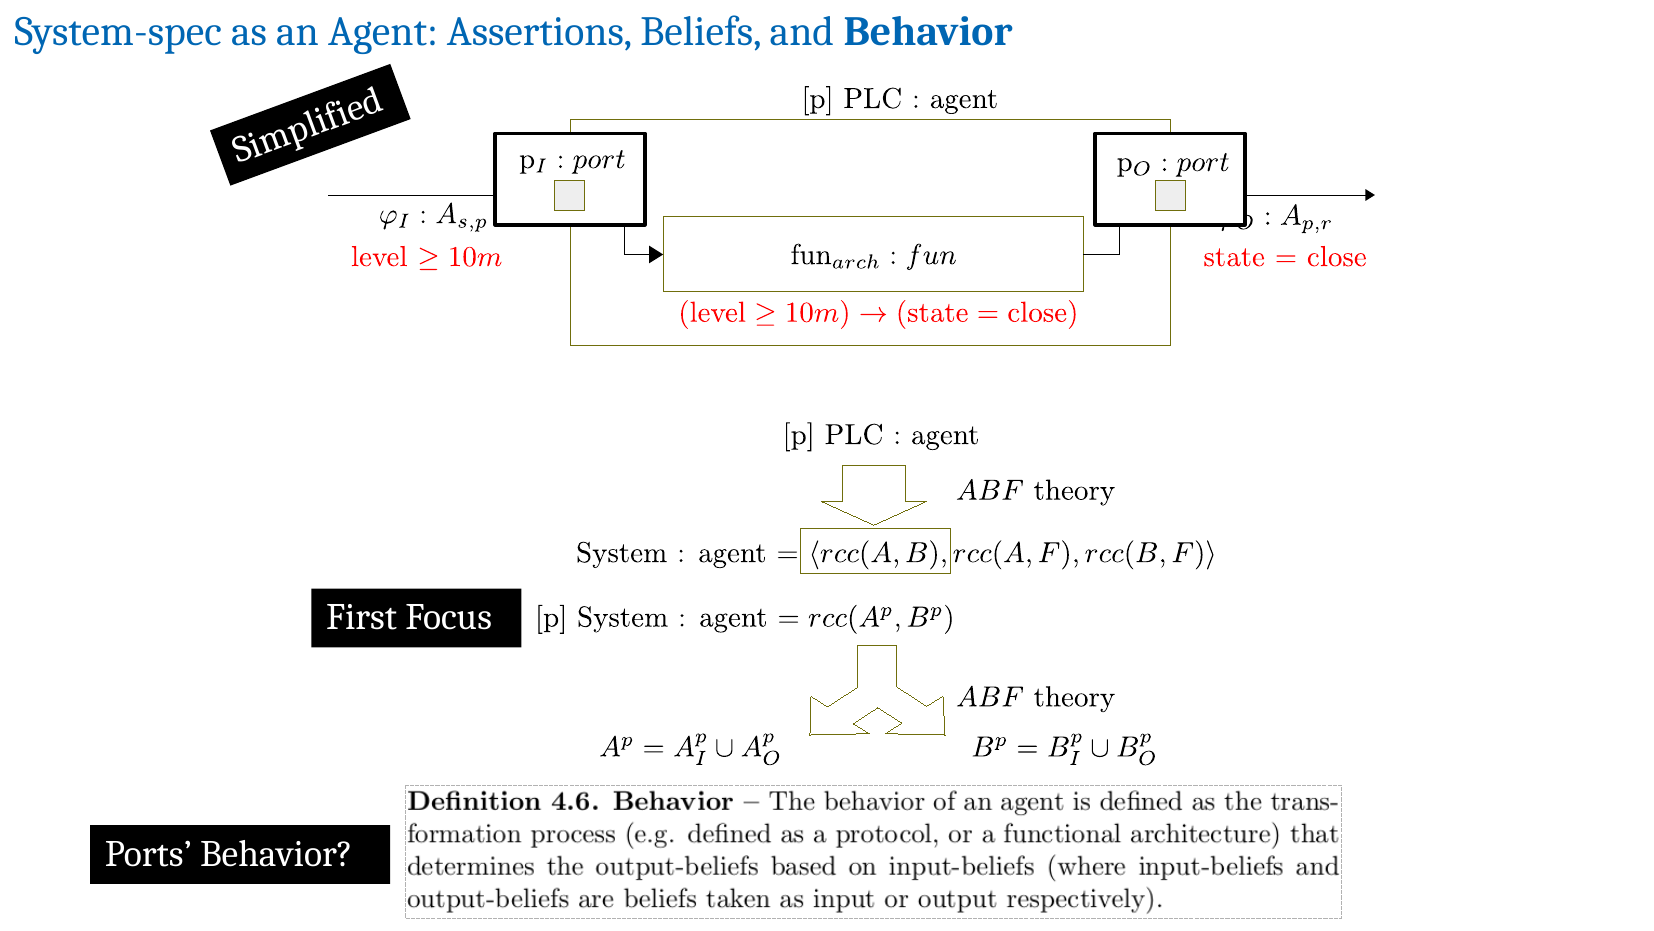

System-spec as an Agent: Assertions, Beliefs, and Behavior
Simplified
First Focus
Ports’ Behavior?